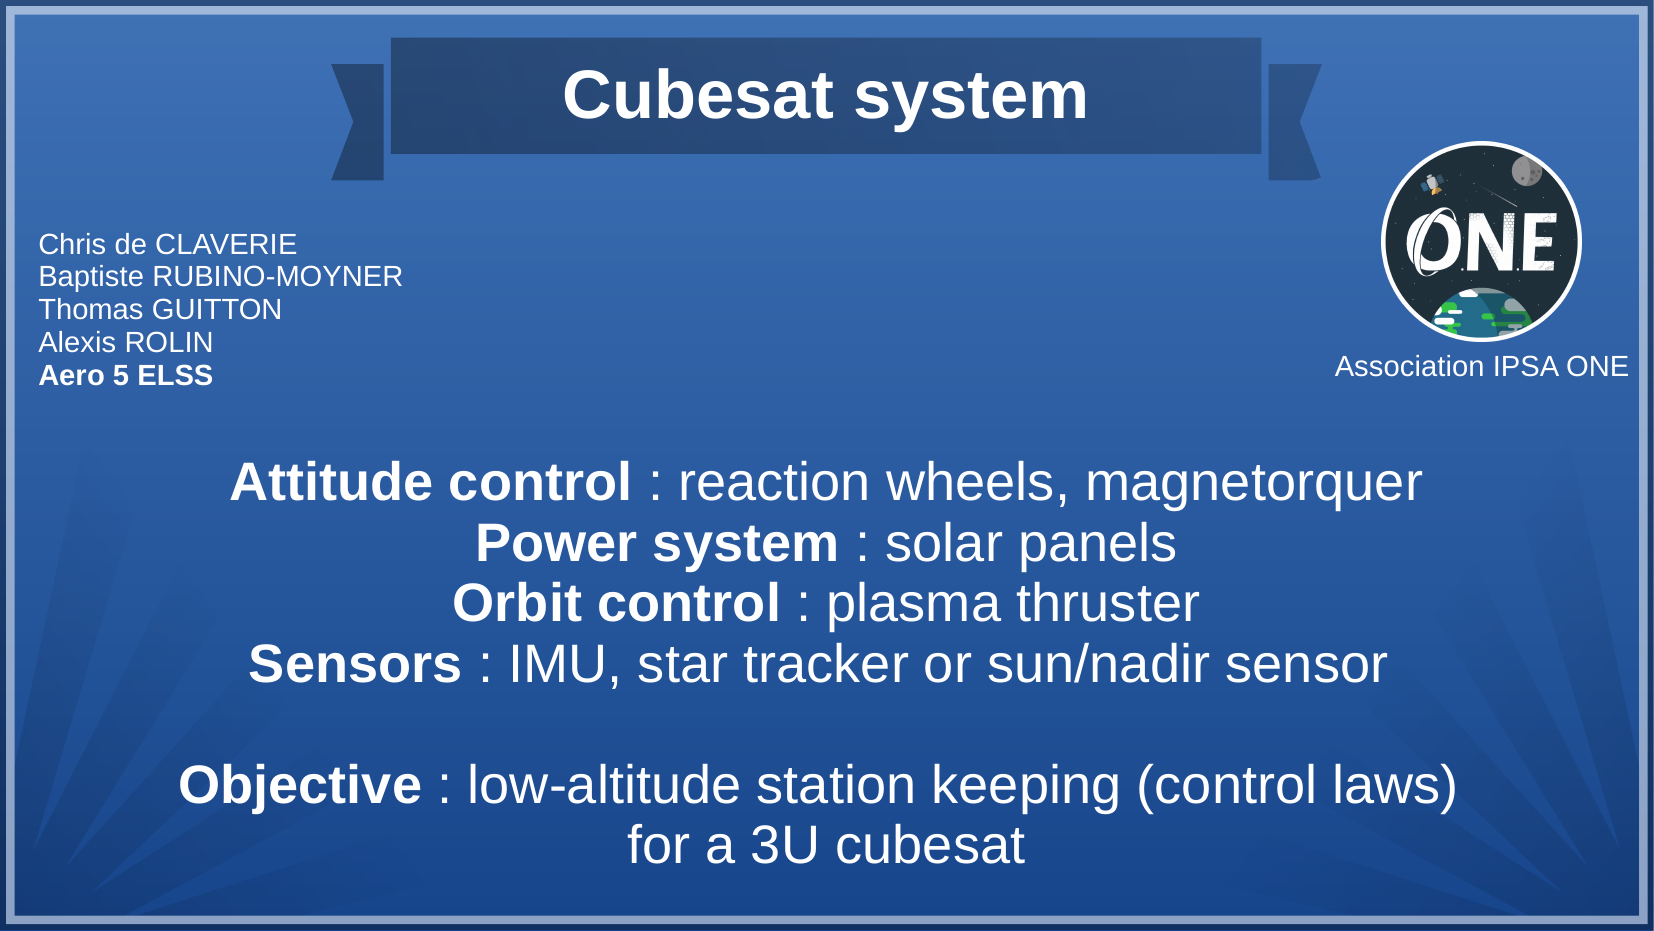

# Cubesat system
Chris de CLAVERIE
Baptiste RUBINO-MOYNER
Thomas GUITTON
Alexis ROLIN
Aero 5 ELSS
Association IPSA ONE
Attitude control : reaction wheels, magnetorquer
Power system : solar panels
Orbit control : plasma thruster
Sensors : IMU, star tracker or sun/nadir sensor
Objective : low-altitude station keeping (control laws)
for a 3U cubesat